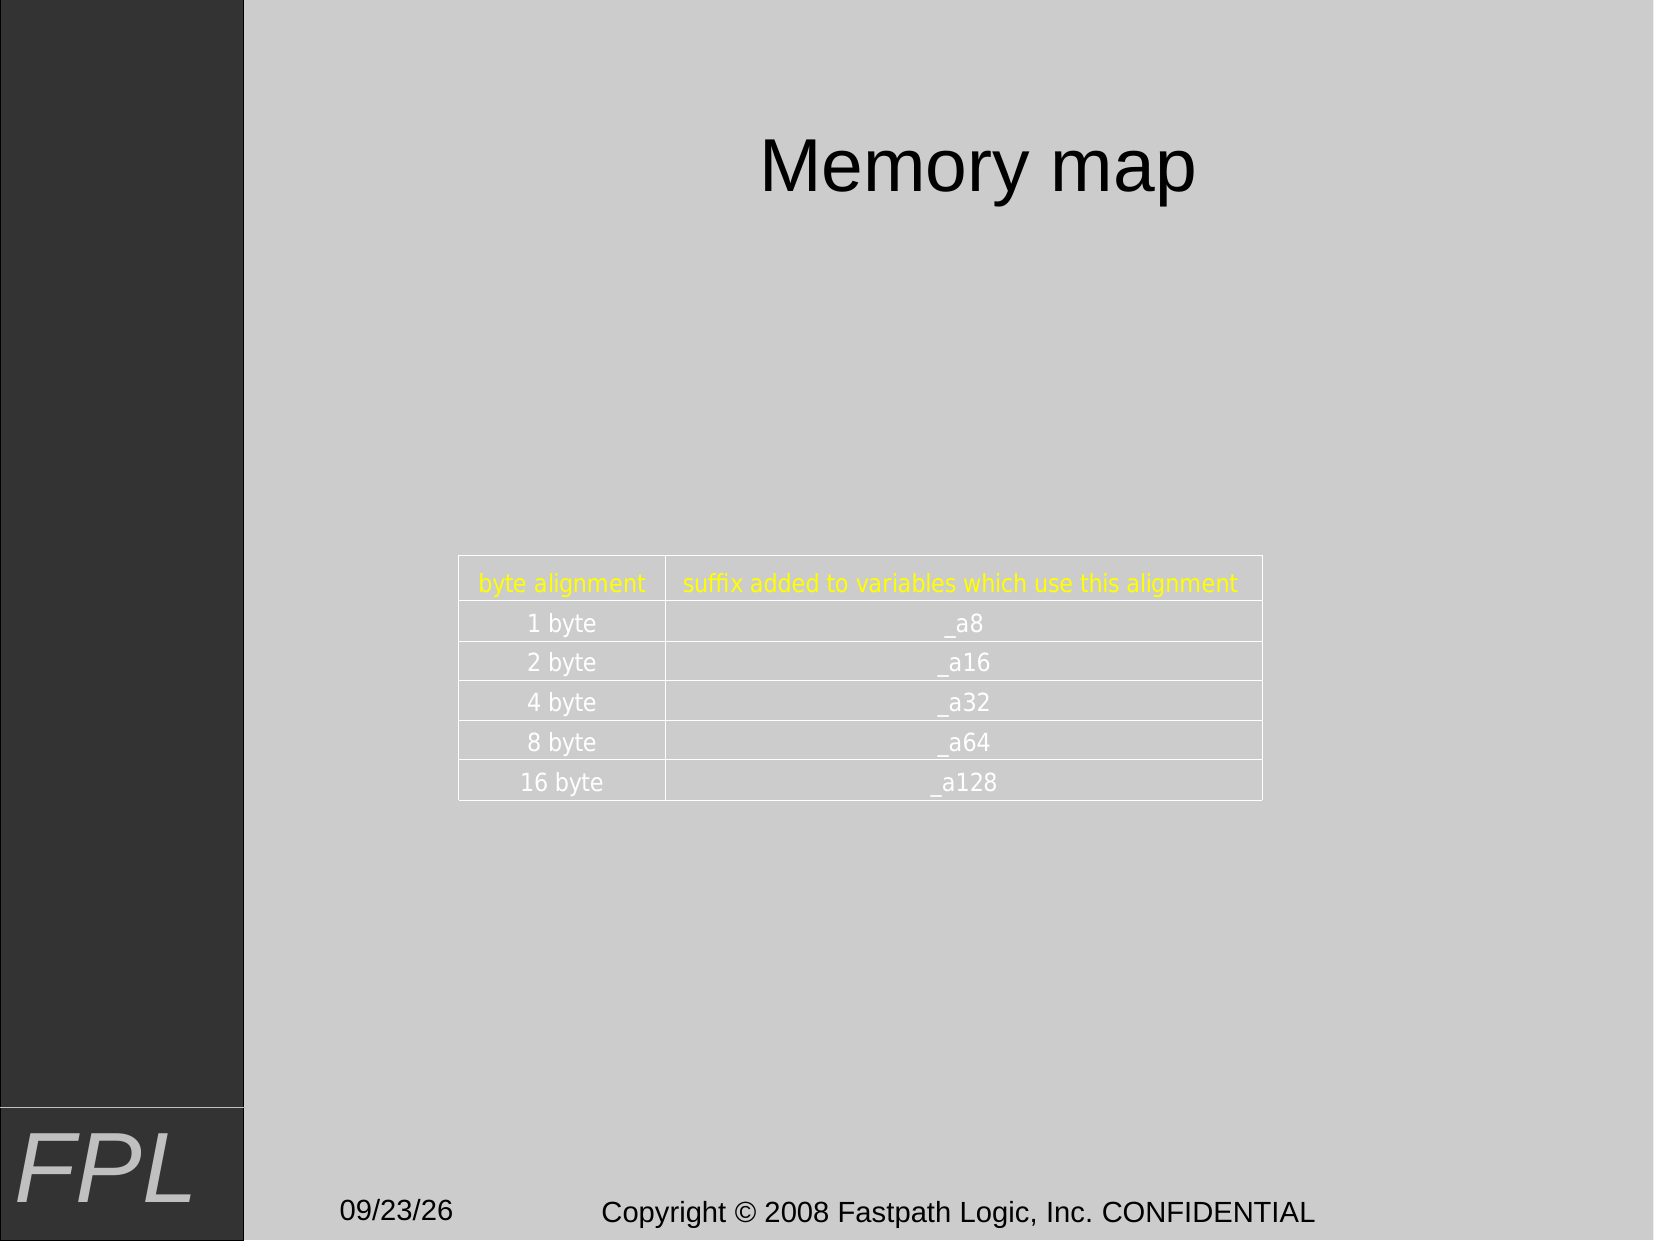

# Memory map
Copyright Fastpath Logic Inc. @2007